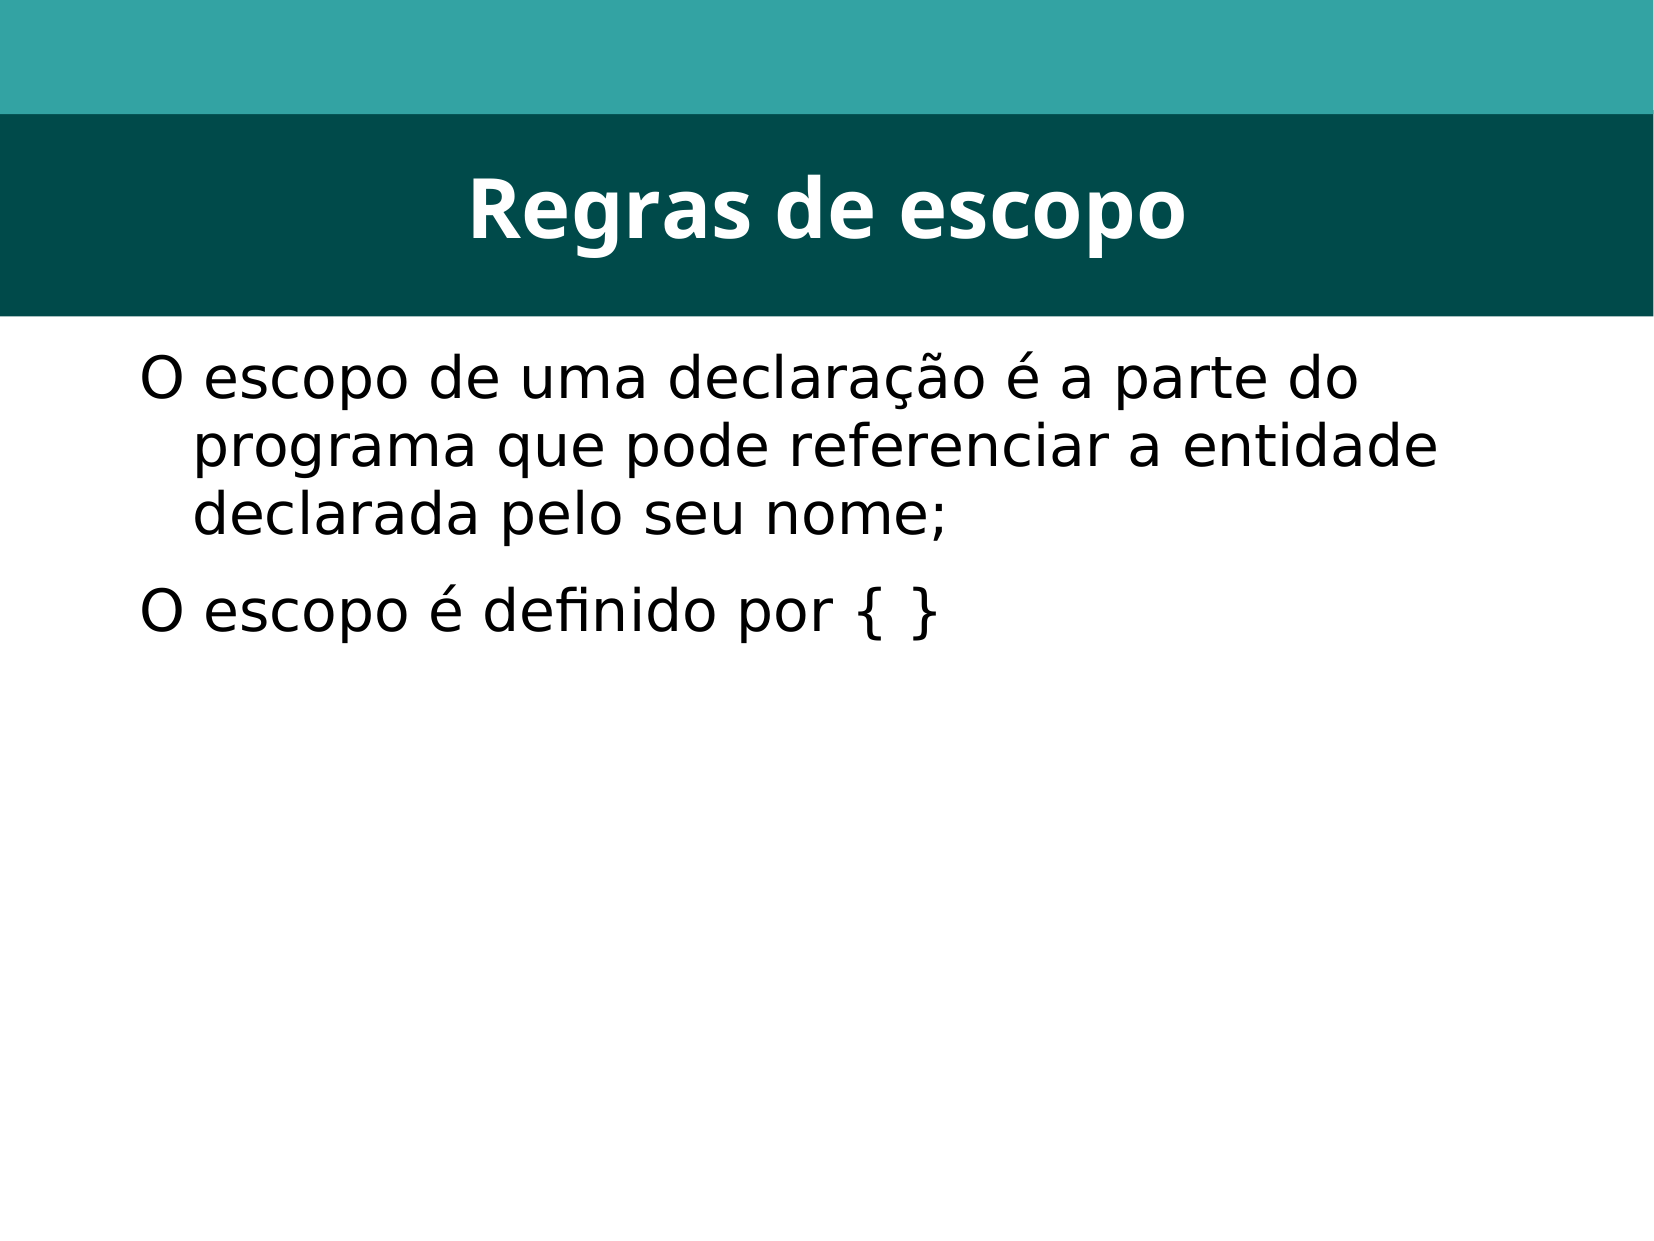

Regras de escopo
# O escopo de uma declaração é a parte do programa que pode referenciar a entidade declarada pelo seu nome;
O escopo é definido por { }